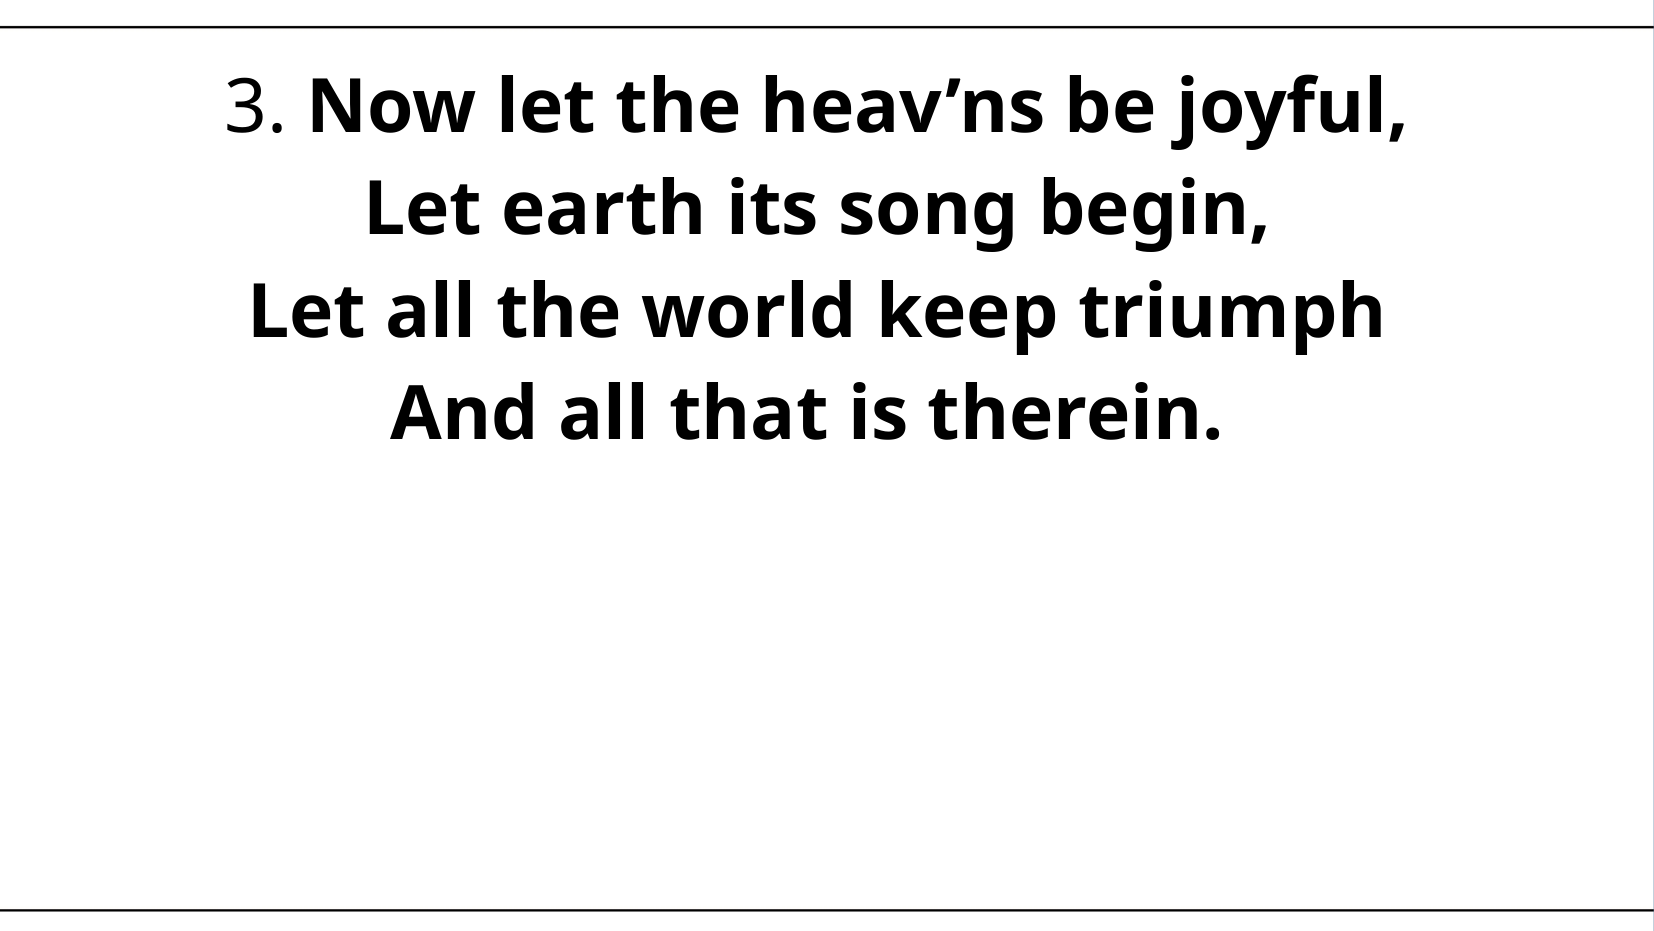

3. Now let the heav’ns be joyful,
Let earth its song begin,
Let all the world keep triumph
And all that is therein.